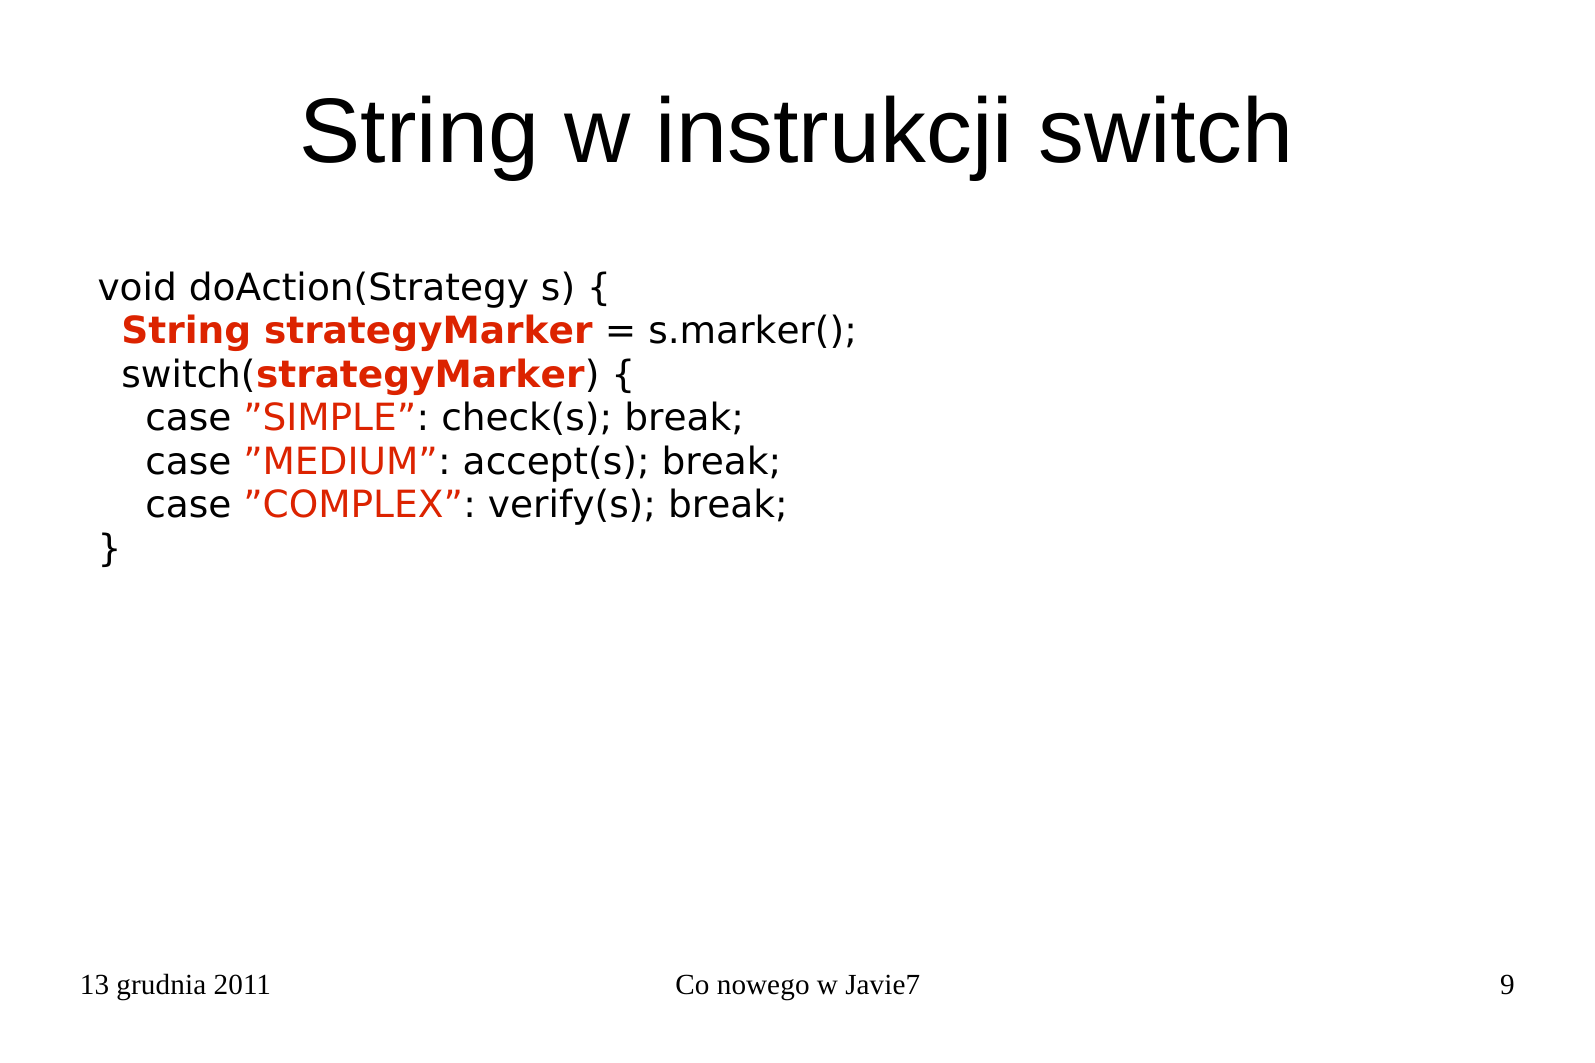

# String w instrukcji switch
void doAction(Strategy s) {
 String strategyMarker = s.marker();
 switch(strategyMarker) {
 case ”SIMPLE”: check(s); break;
 case ”MEDIUM”: accept(s); break;
 case ”COMPLEX”: verify(s); break;
}
13 grudnia 2011
Co nowego w Javie7
9